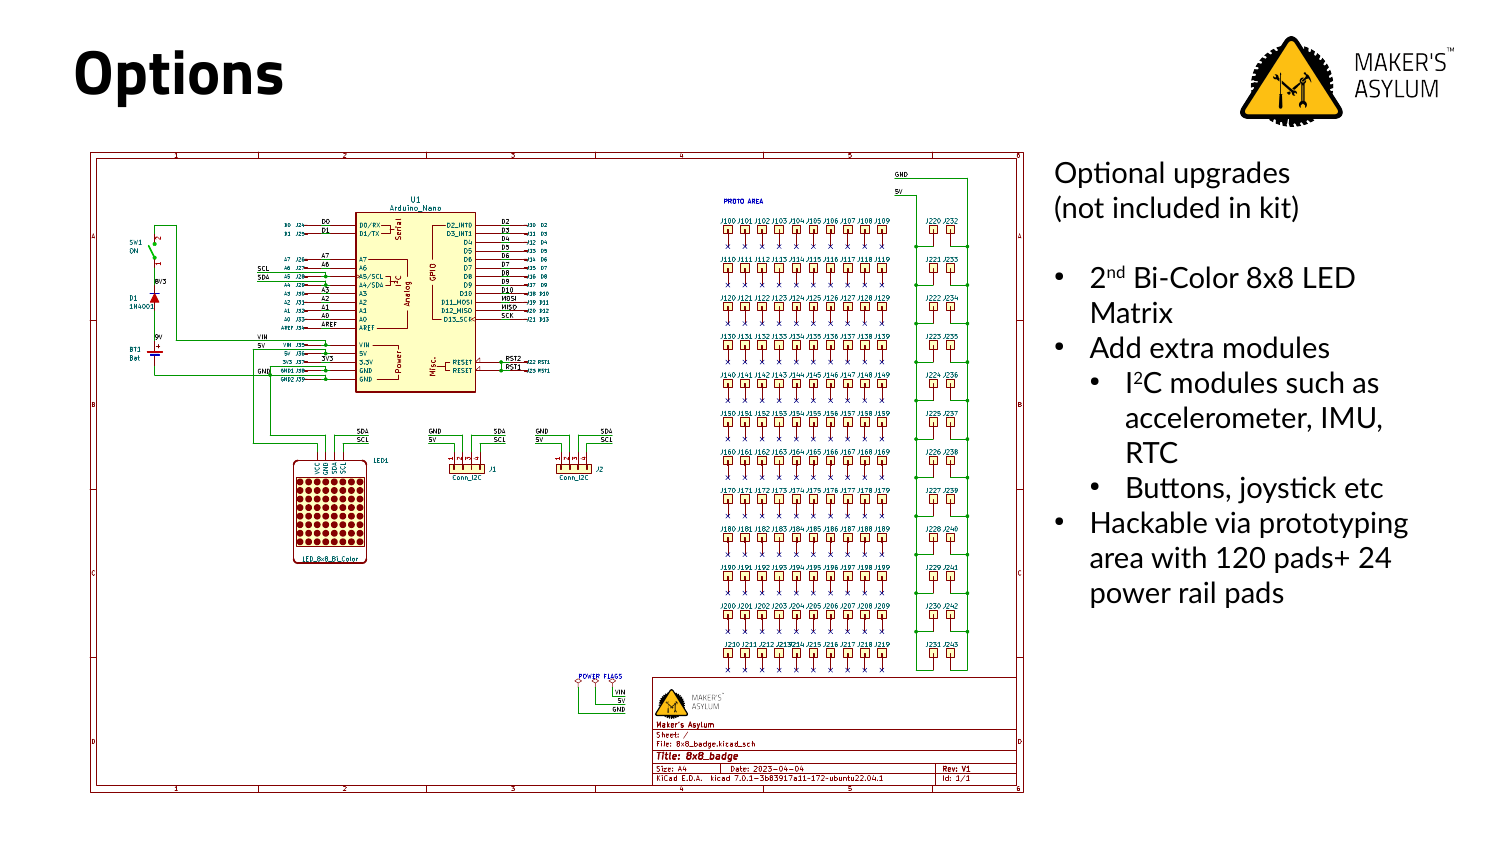

Options
Optional upgrades
(not included in kit)
2nd Bi-Color 8x8 LED Matrix
Add extra modules
I2C modules such as accelerometer, IMU, RTC
Buttons, joystick etc
Hackable via prototyping area with 120 pads+ 24 power rail pads